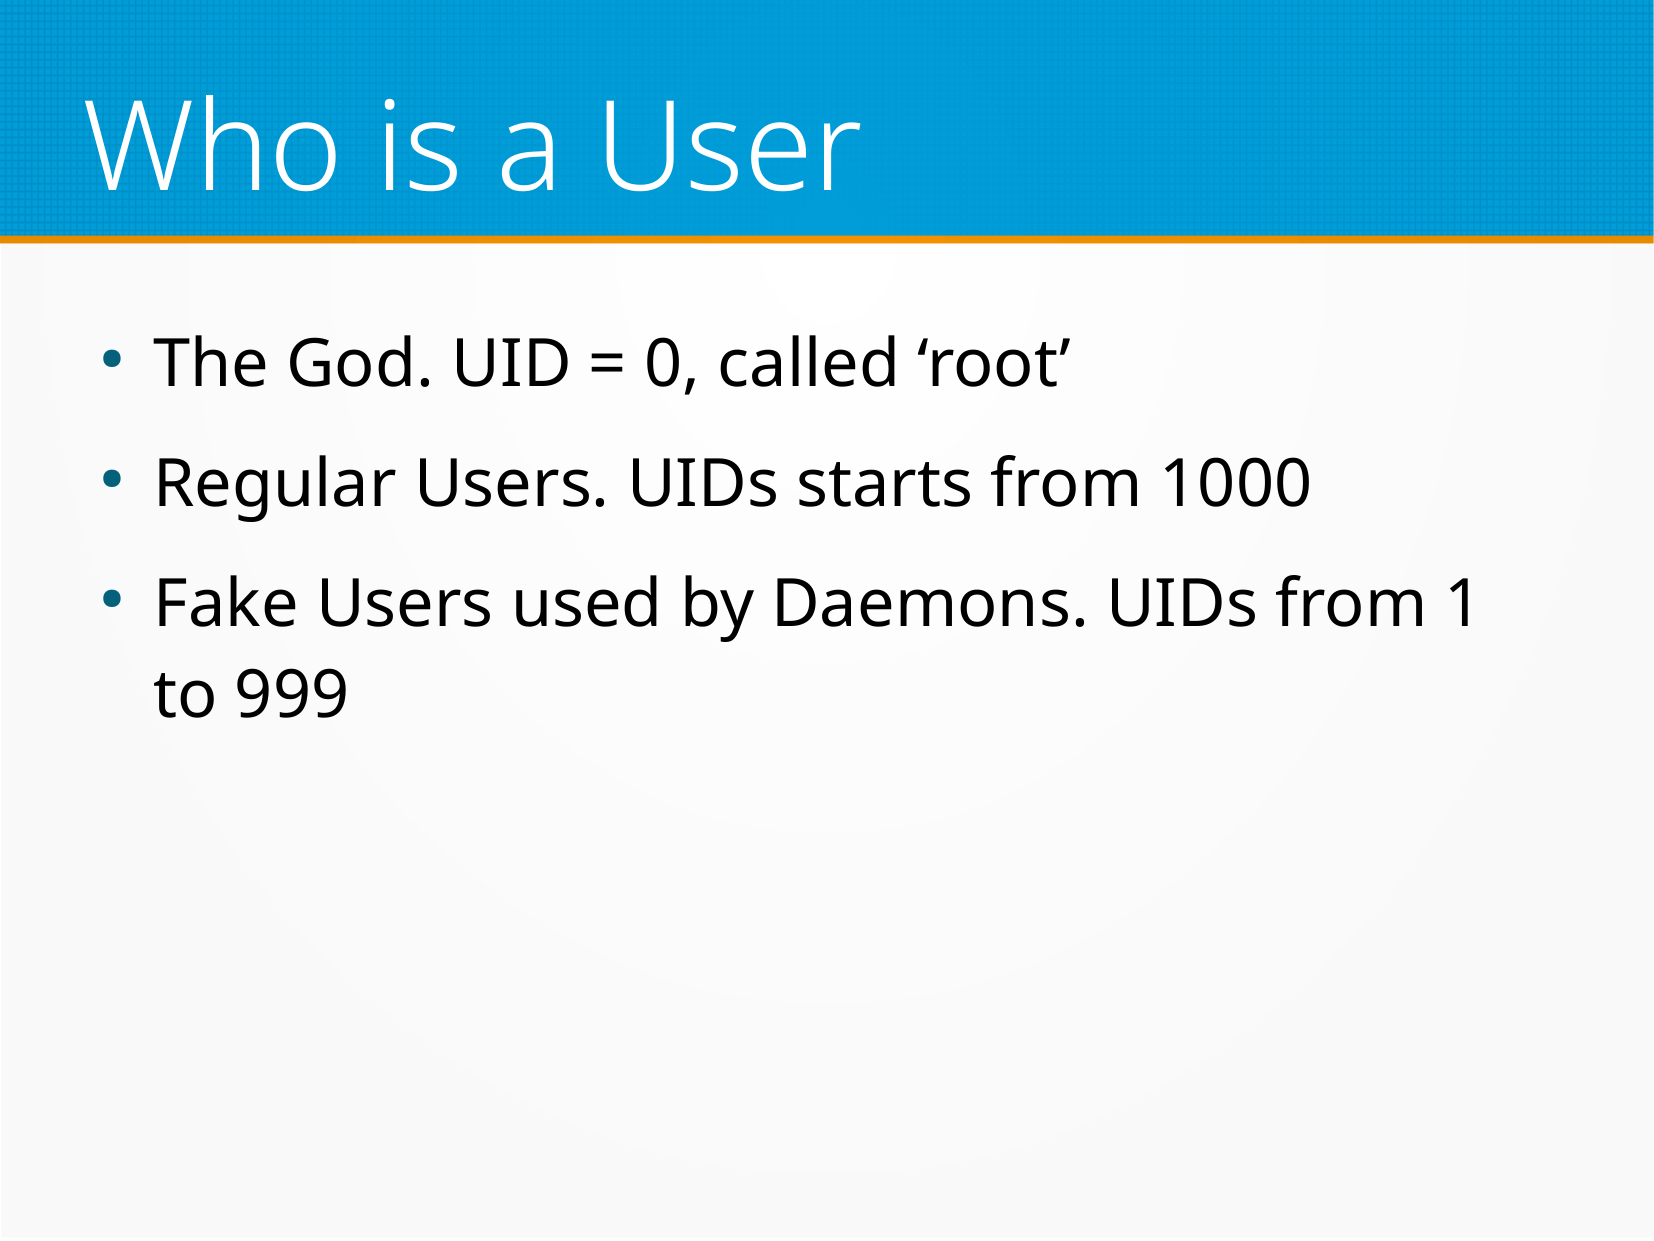

# Who is a User
The God. UID = 0, called ‘root’
Regular Users. UIDs starts from 1000
Fake Users used by Daemons. UIDs from 1 to 999